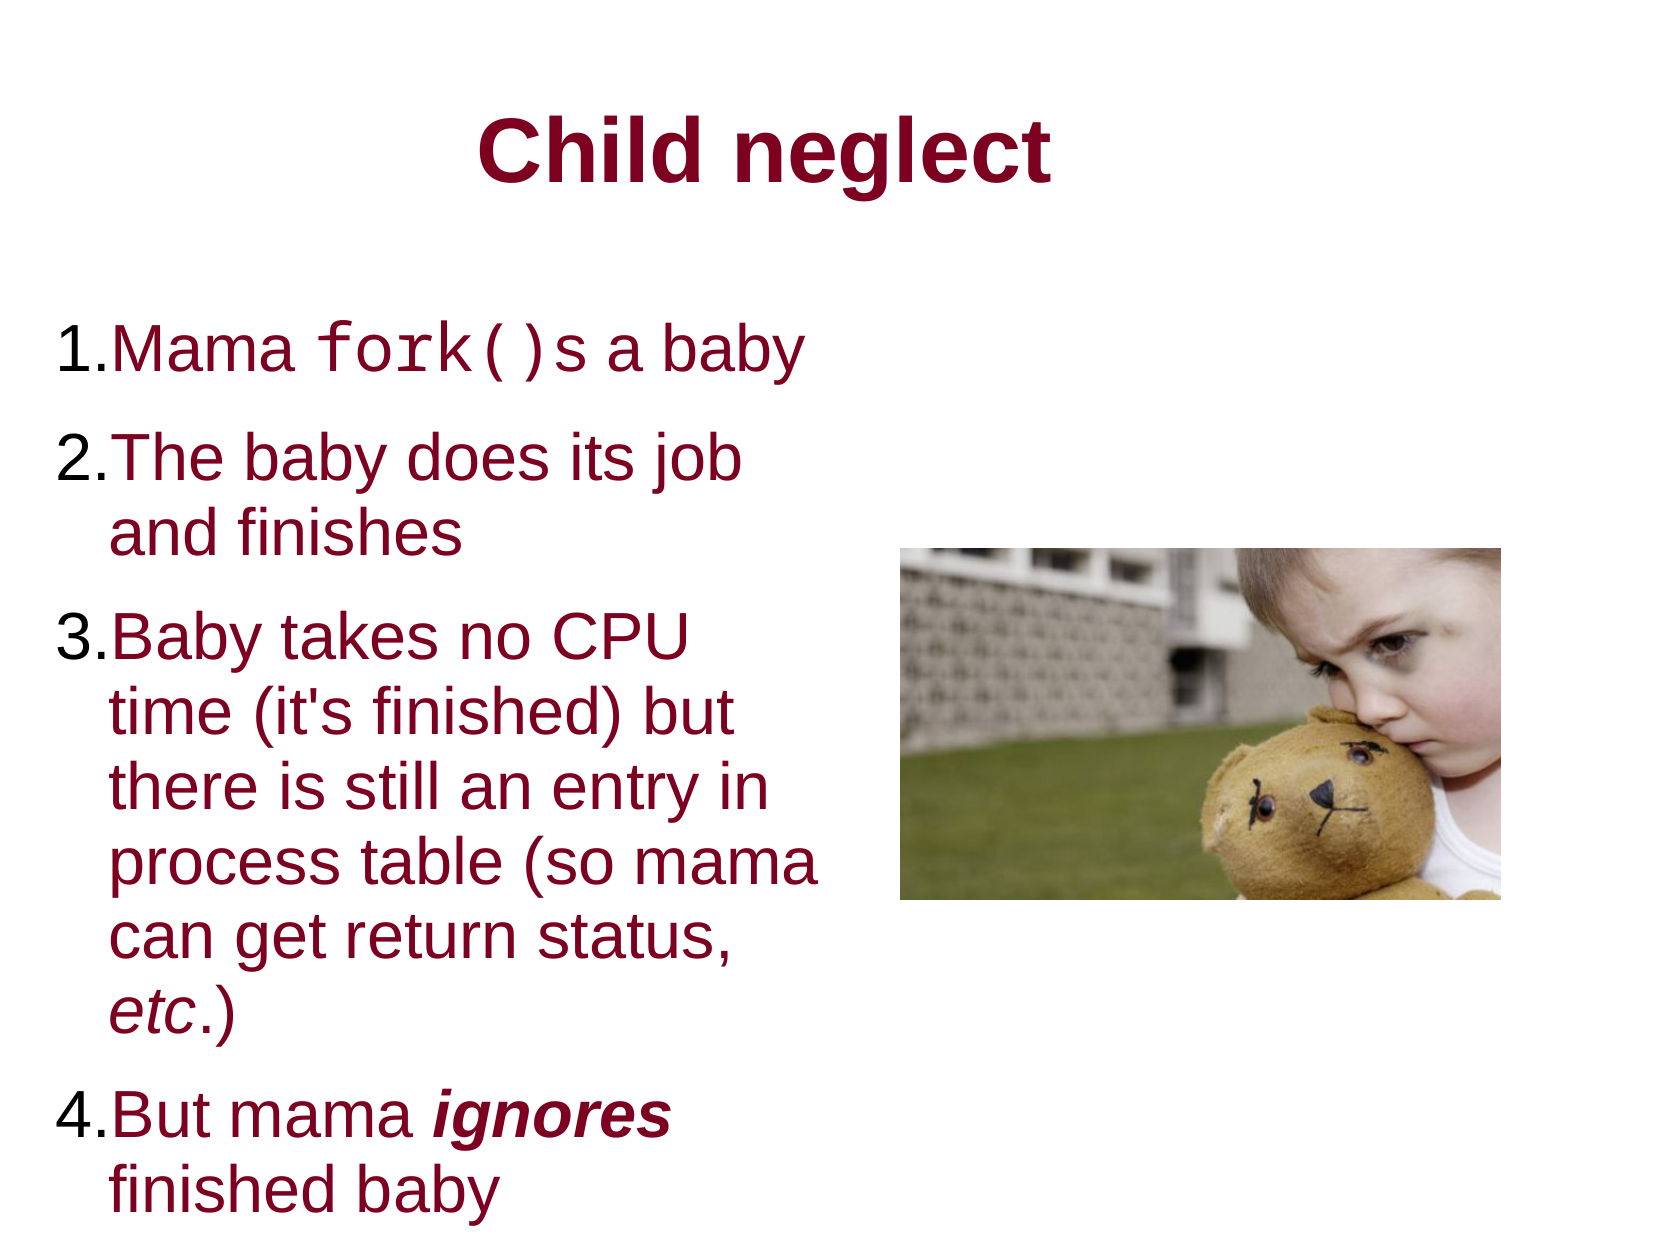

# Child neglect
Mama fork()s a baby
The baby does its job and finishes
Baby takes no CPU time (it's finished) but there is still an entry in process table (so mama can get return status, etc.)
But mama ignores finished baby